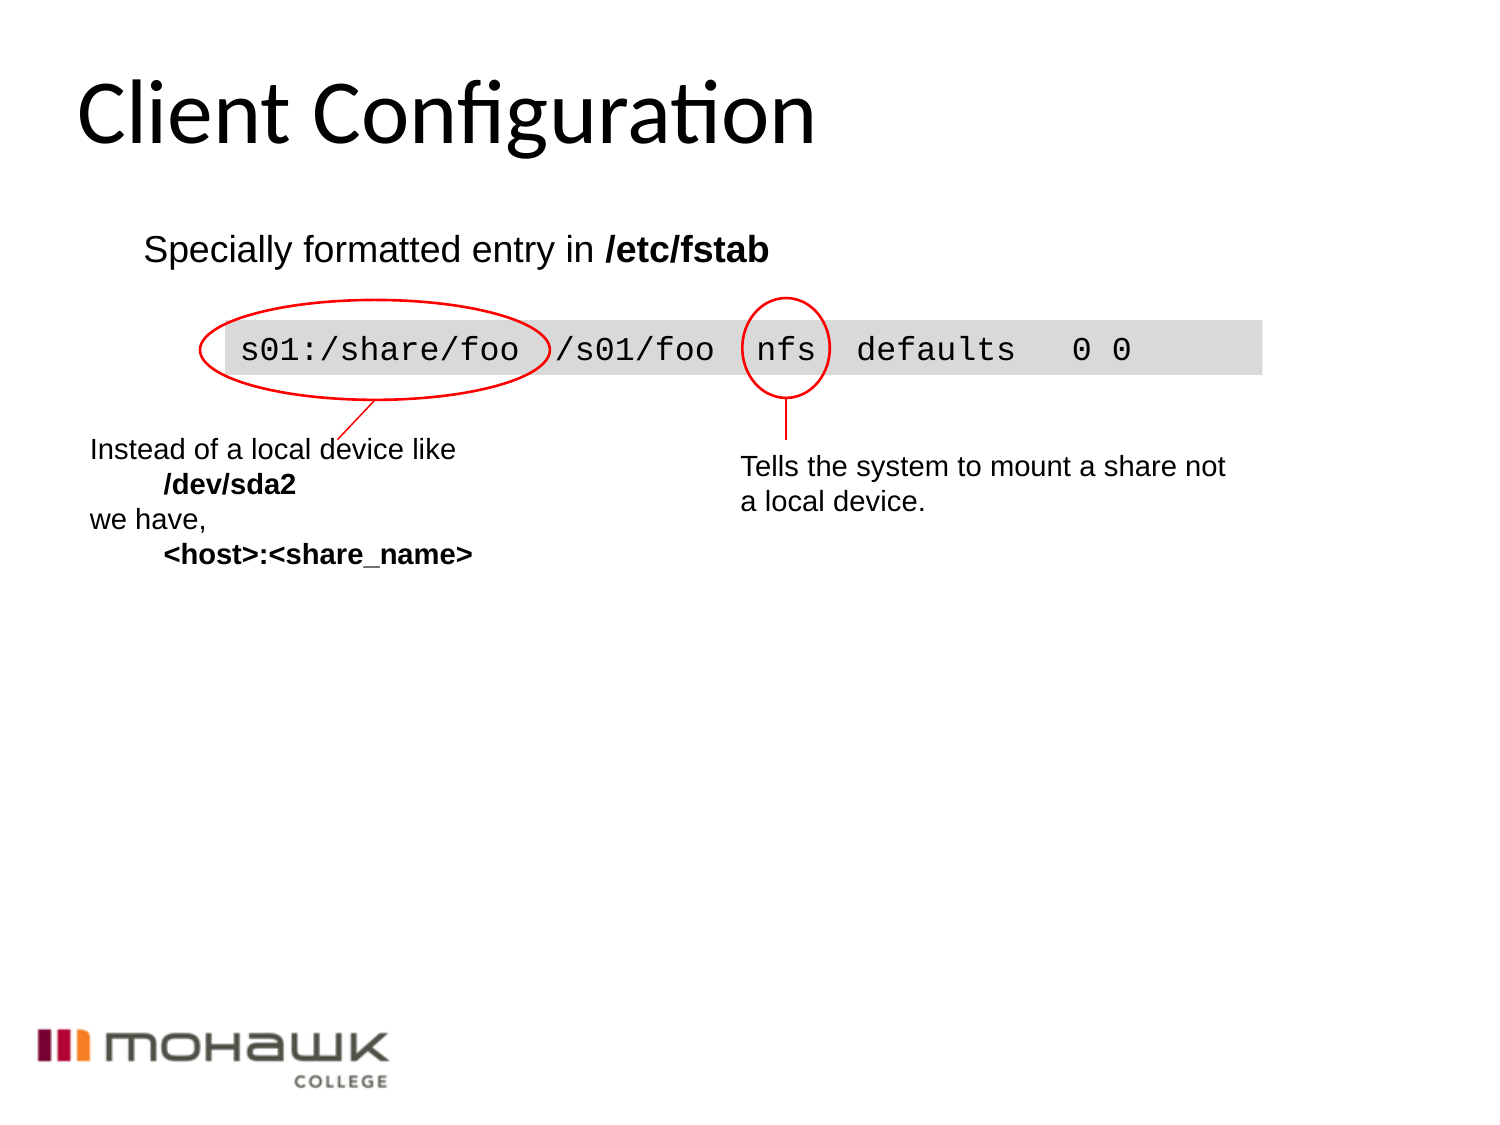

Client Configuration
Specially formatted entry in /etc/fstab
s01:/share/foo	 /s01/foo	nfs defaults	 0 0
Instead of a local device like
	/dev/sda2
we have,
	<host>:<share_name>
Tells the system to mount a share not a local device.